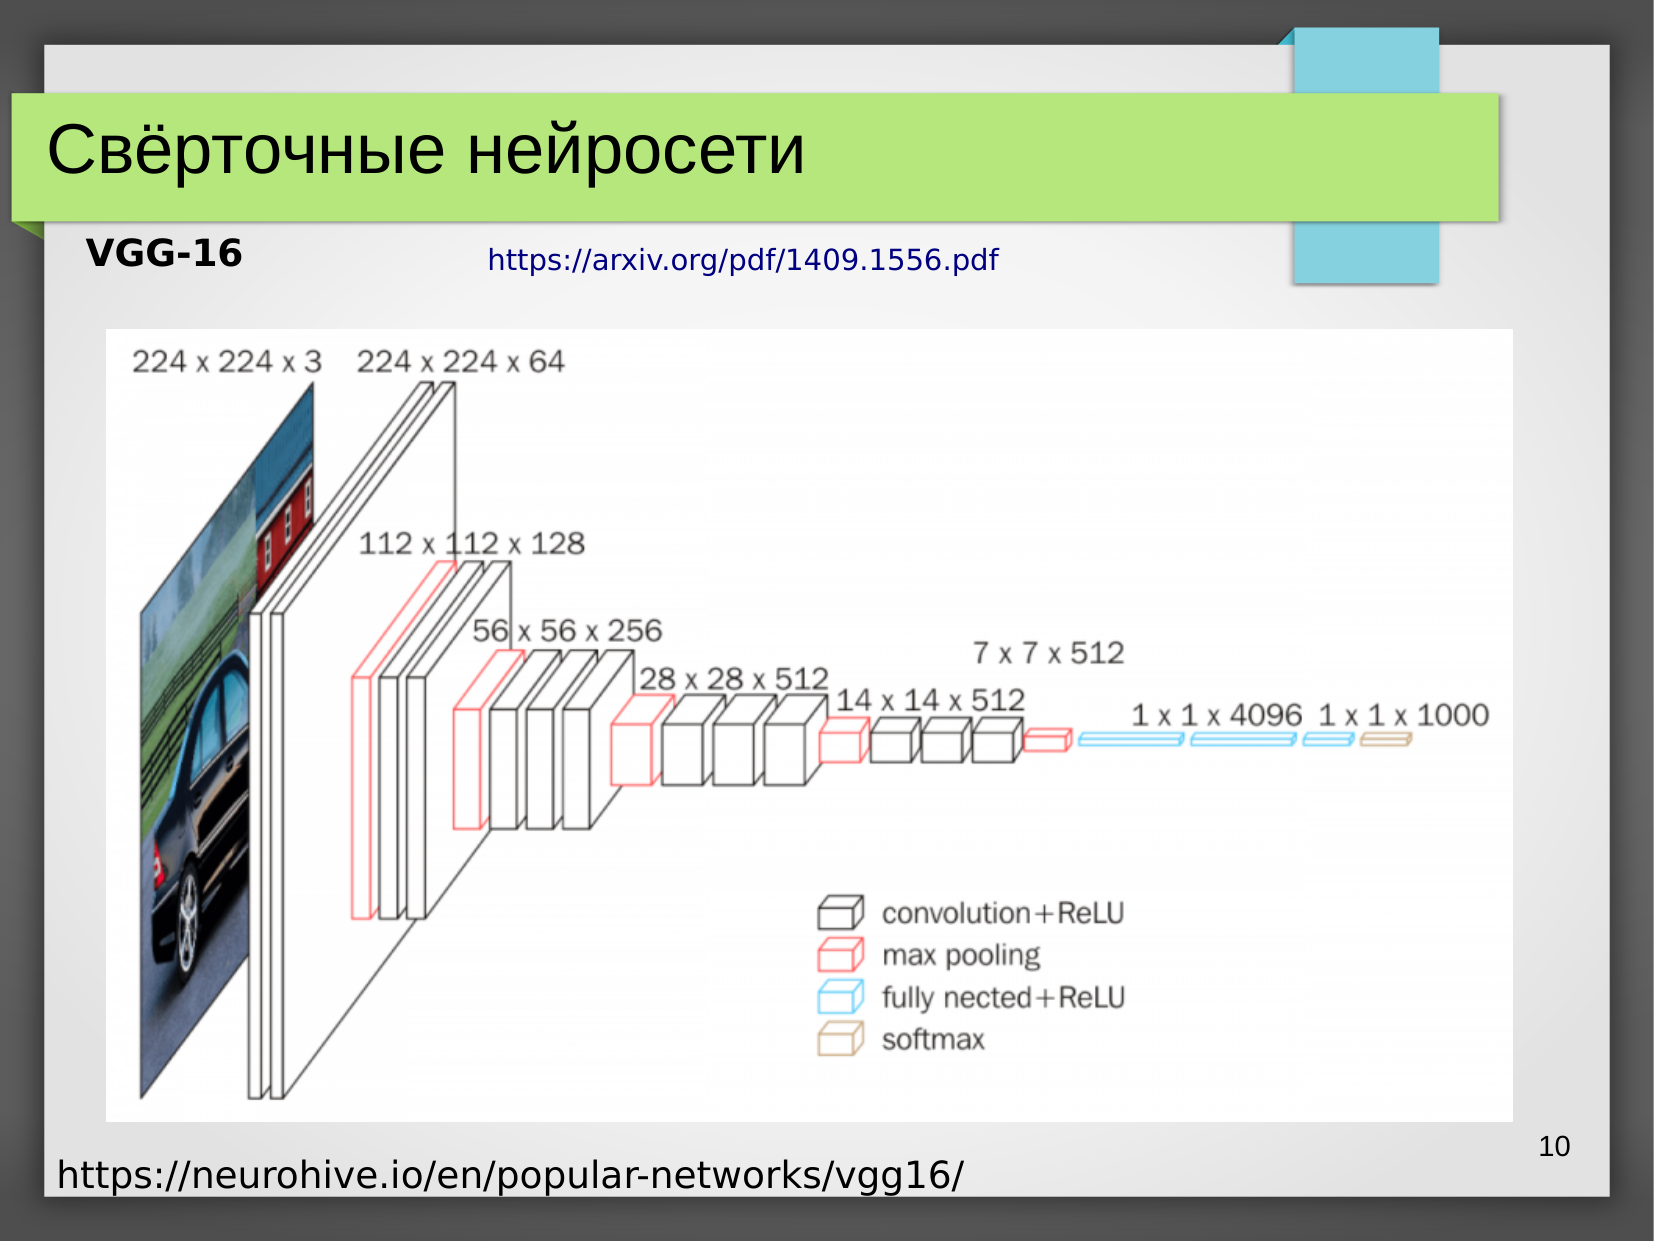

# Свёрточные нейросети
VGG-16
https://arxiv.org/pdf/1409.1556.pdf
10
https://neurohive.io/en/popular-networks/vgg16/